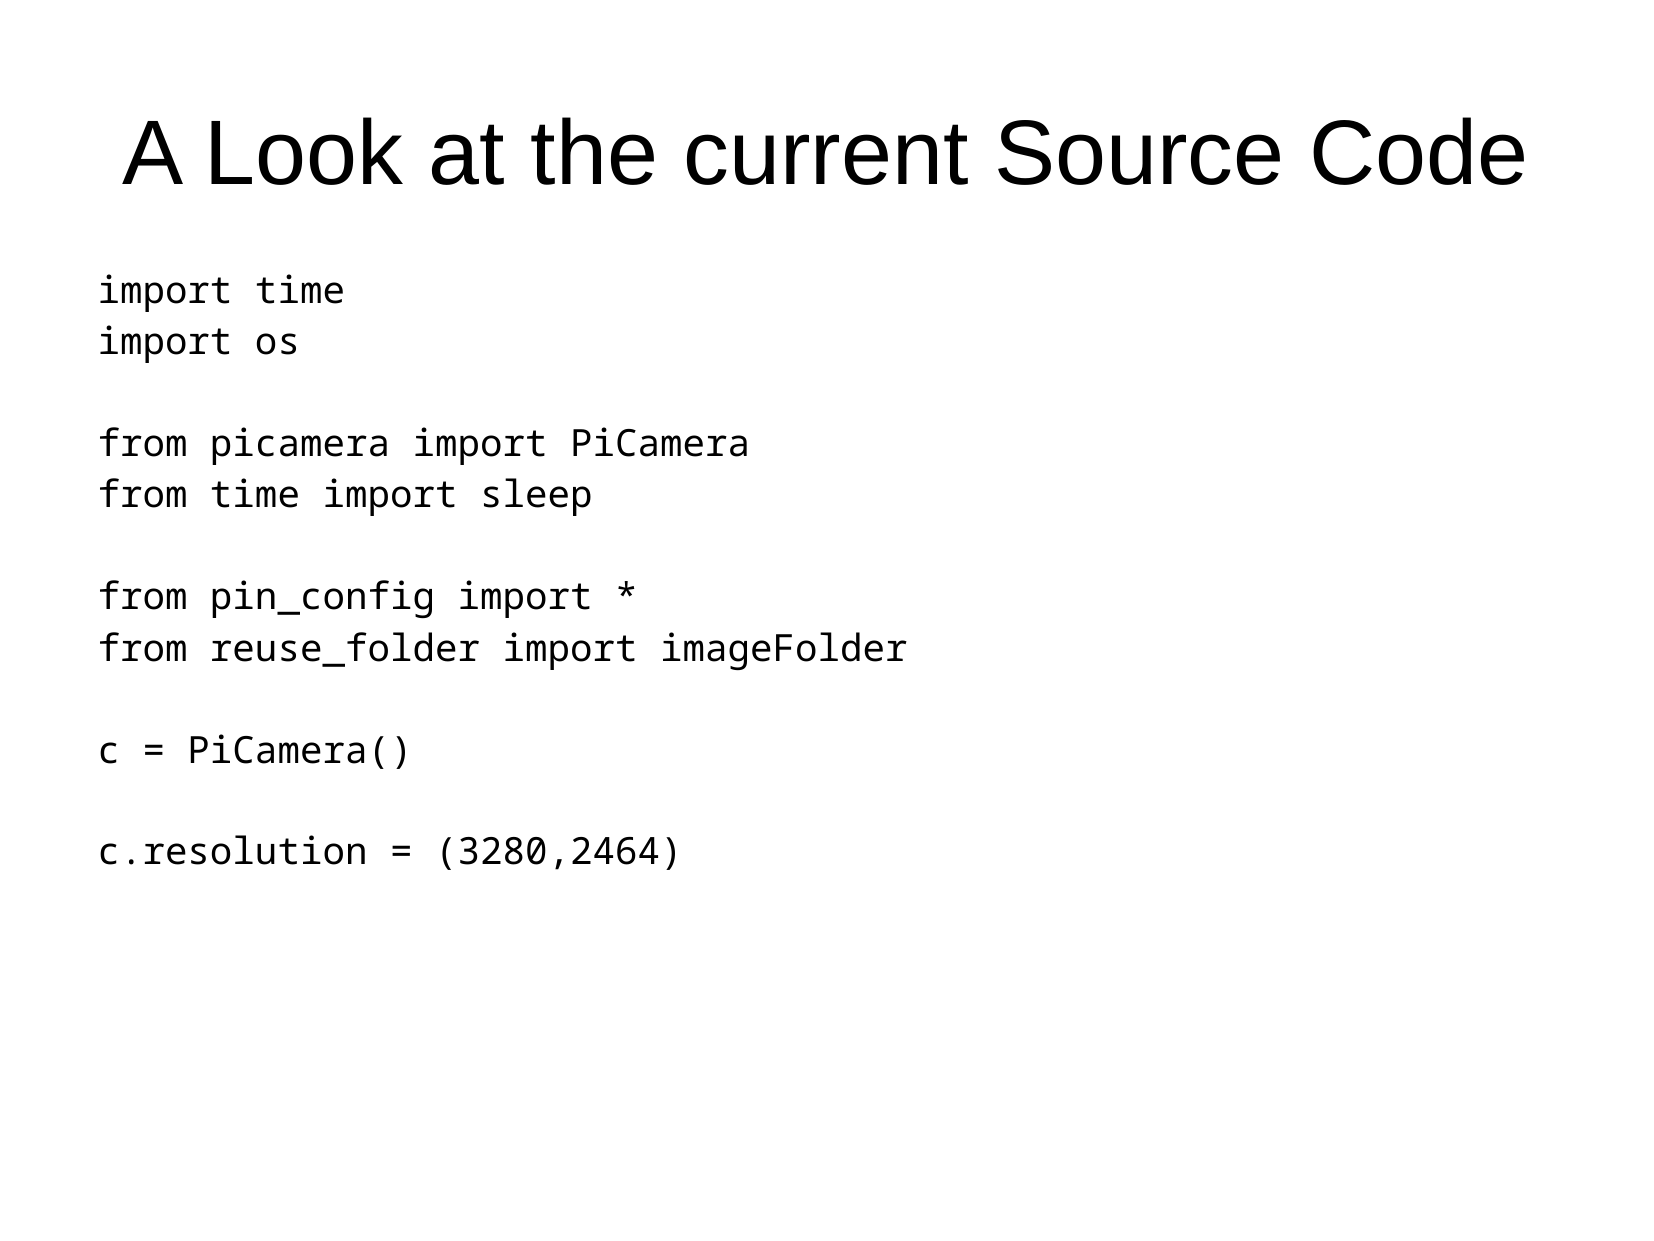

# A Look at the current Source Code
import time
import os
from picamera import PiCamera
from time import sleep
from pin_config import *
from reuse_folder import imageFolder
c = PiCamera()
c.resolution = (3280,2464)